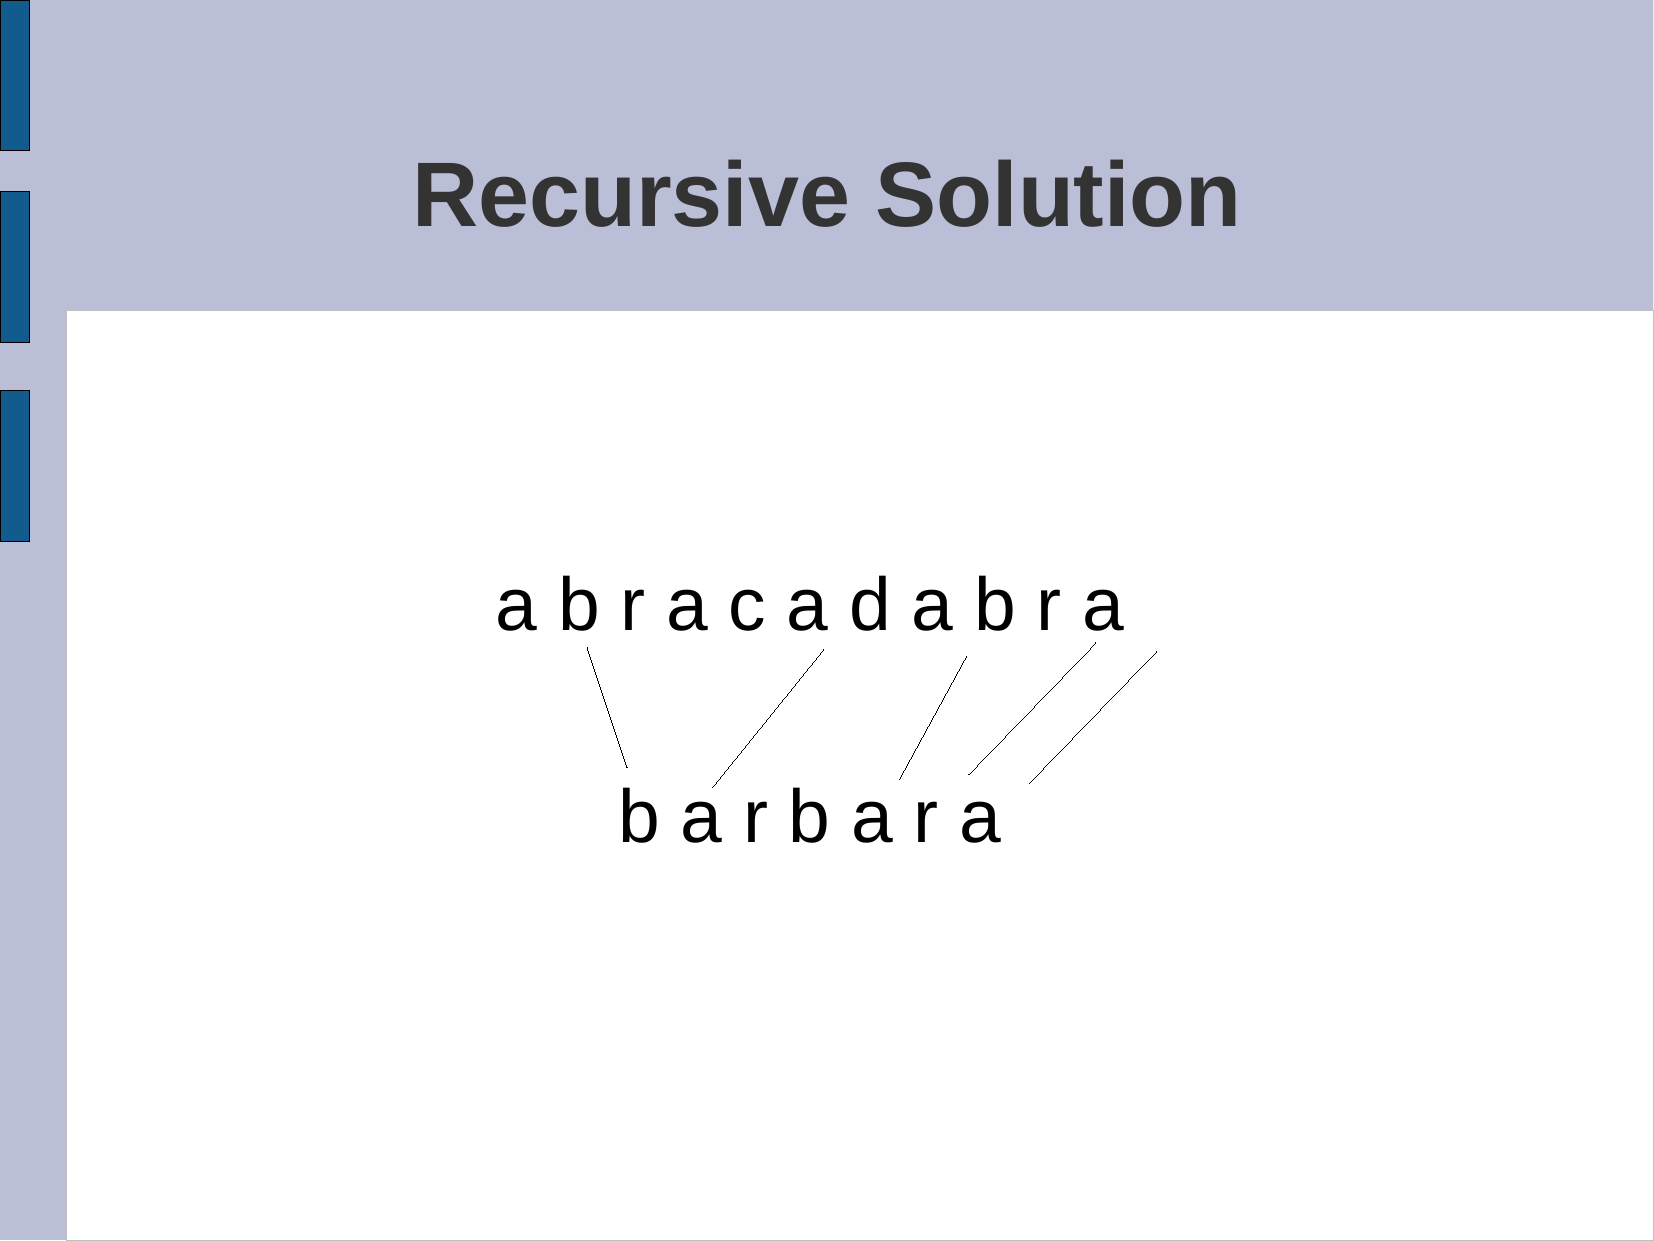

# Recursive Solution
a b r a c a d a b r a
b a r b a r a